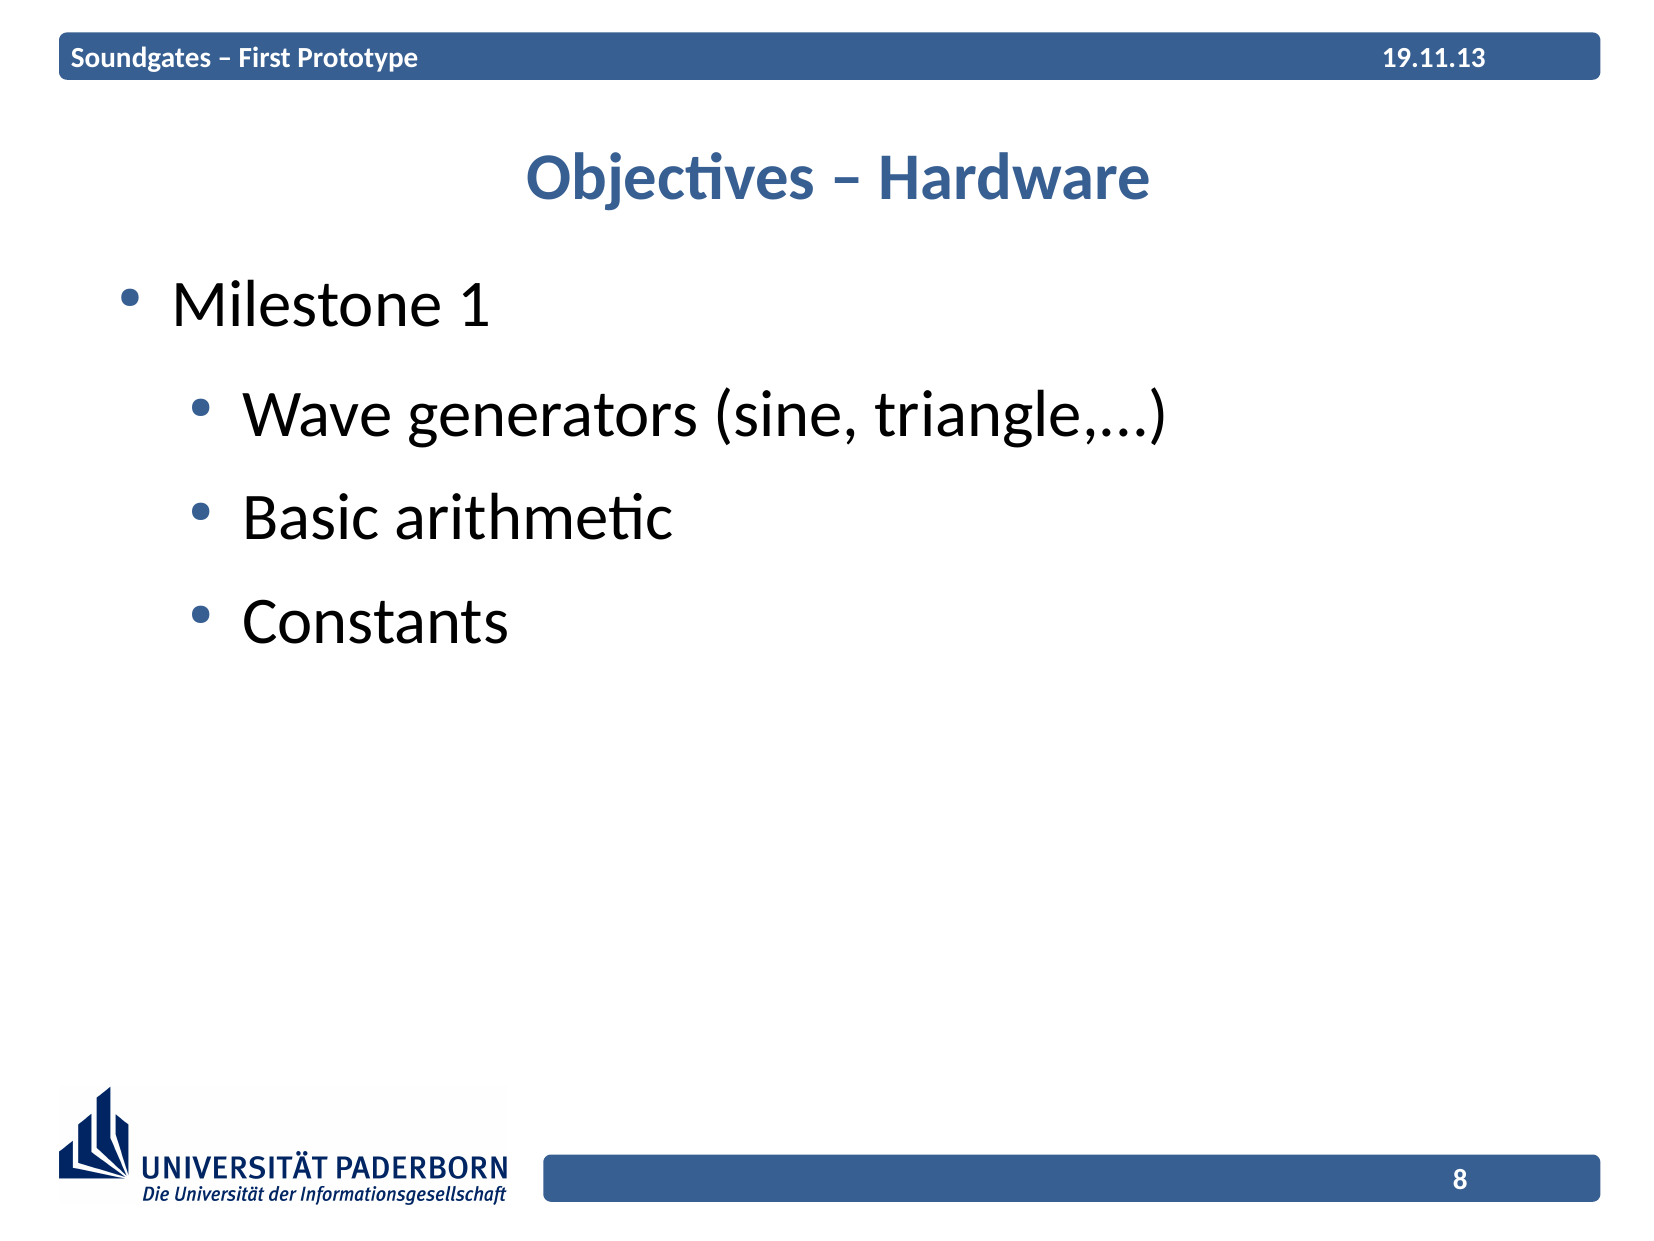

Soundgates – First Prototype
19.11.13
# Objectives – Hardware
Milestone 1
Wave generators (sine, triangle,...)
Basic arithmetic
Constants